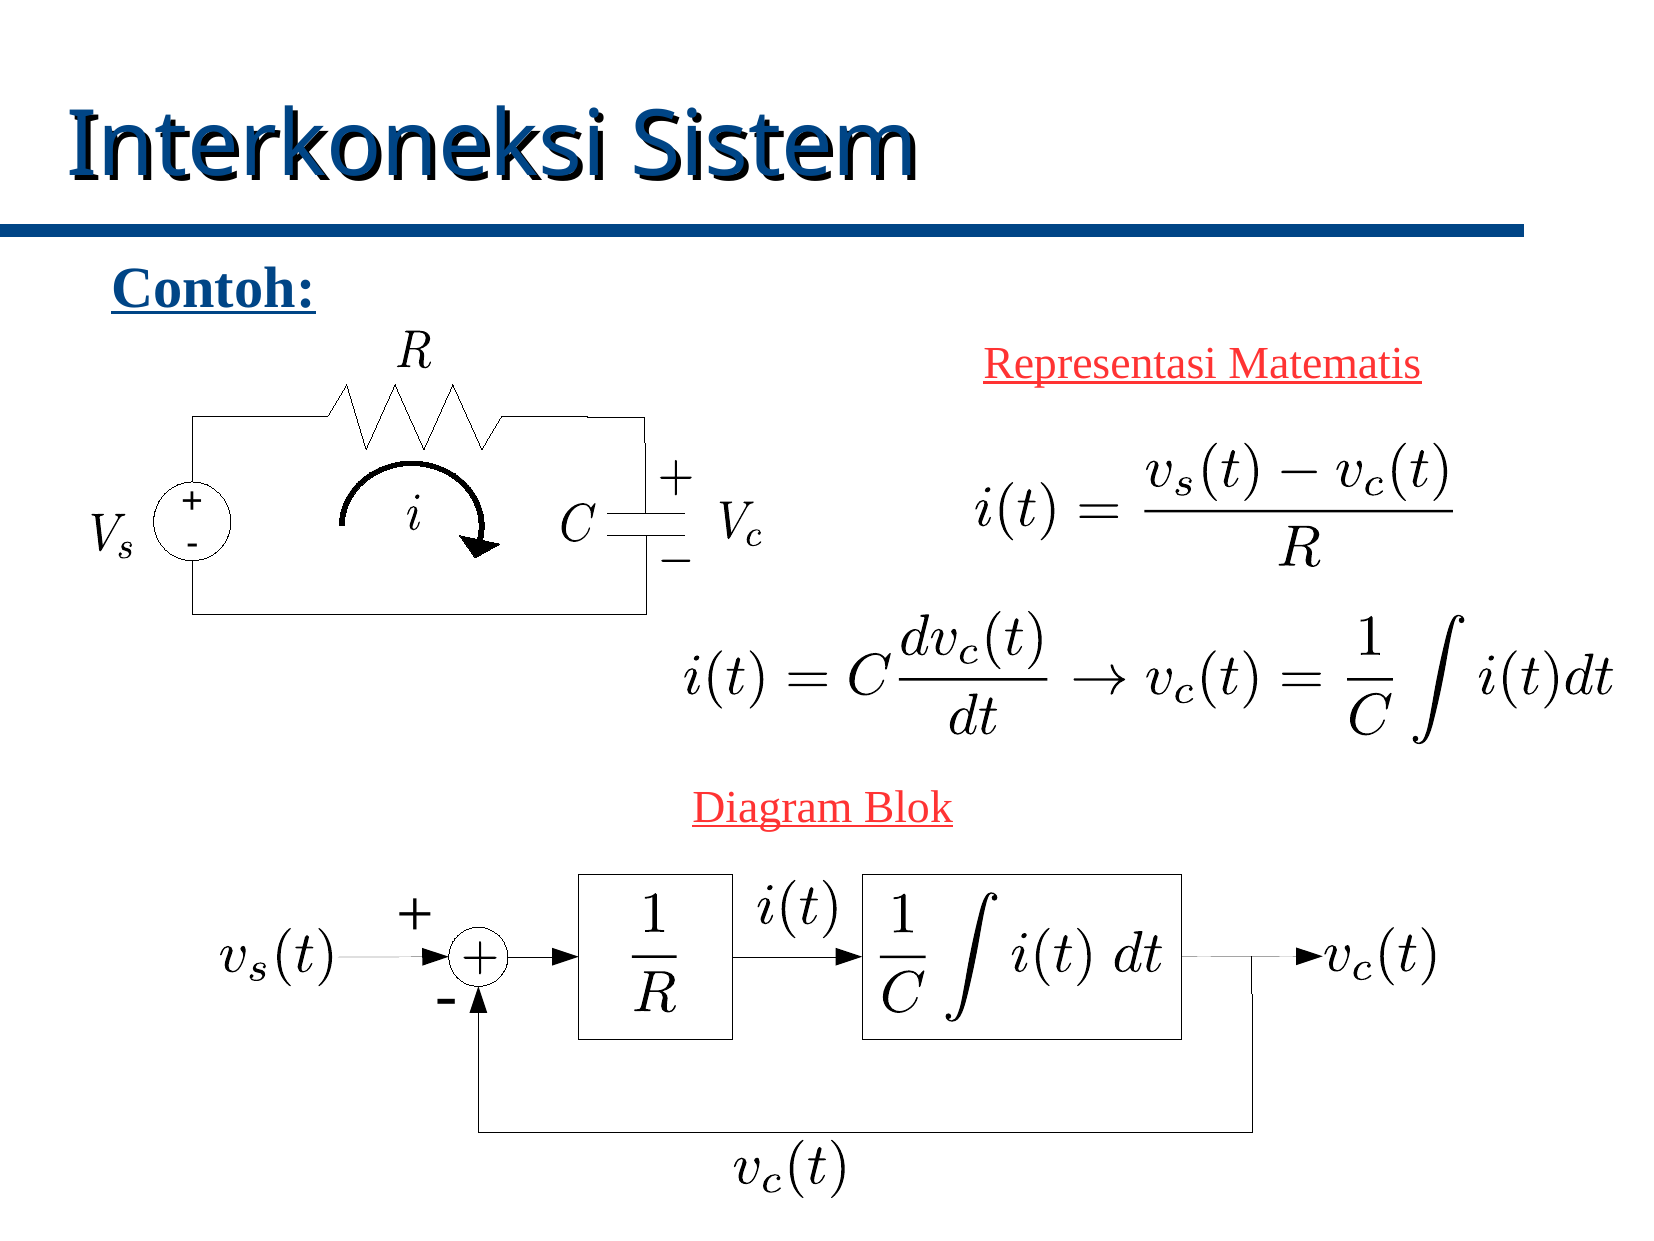

Interkoneksi Sistem
Contoh:
+
-
Representasi Matematis
Diagram Blok
+
-